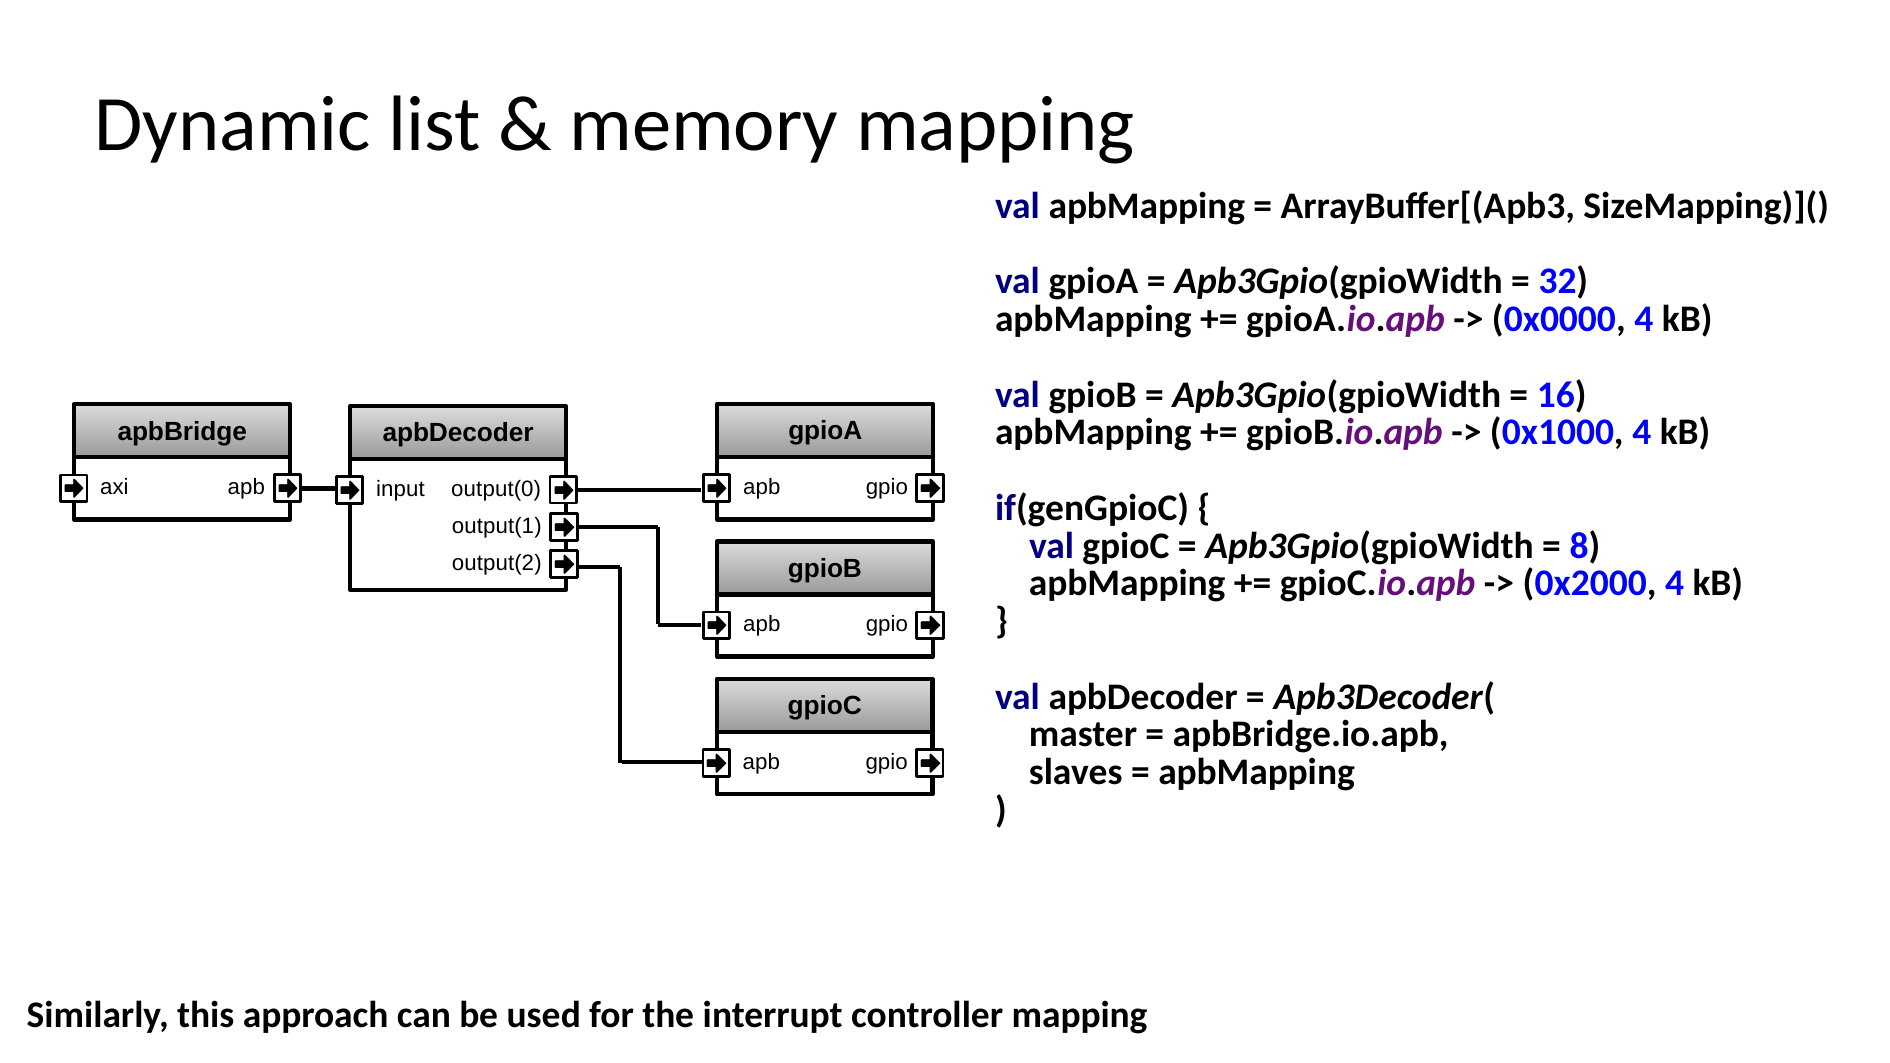

# Dynamic list & memory mapping
val apbMapping = ArrayBuffer[(Apb3, SizeMapping)]()
val gpioA = Apb3Gpio(gpioWidth = 32)
apbMapping += gpioA.io.apb -> (0x0000, 4 kB)
val gpioB = Apb3Gpio(gpioWidth = 16)
apbMapping += gpioB.io.apb -> (0x1000, 4 kB)
if(genGpioC) {
 val gpioC = Apb3Gpio(gpioWidth = 8)
 apbMapping += gpioC.io.apb -> (0x2000, 4 kB)
}
val apbDecoder = Apb3Decoder(
 master = apbBridge.io.apb,
 slaves = apbMapping
)
Similarly, this approach can be used for the interrupt controller mapping